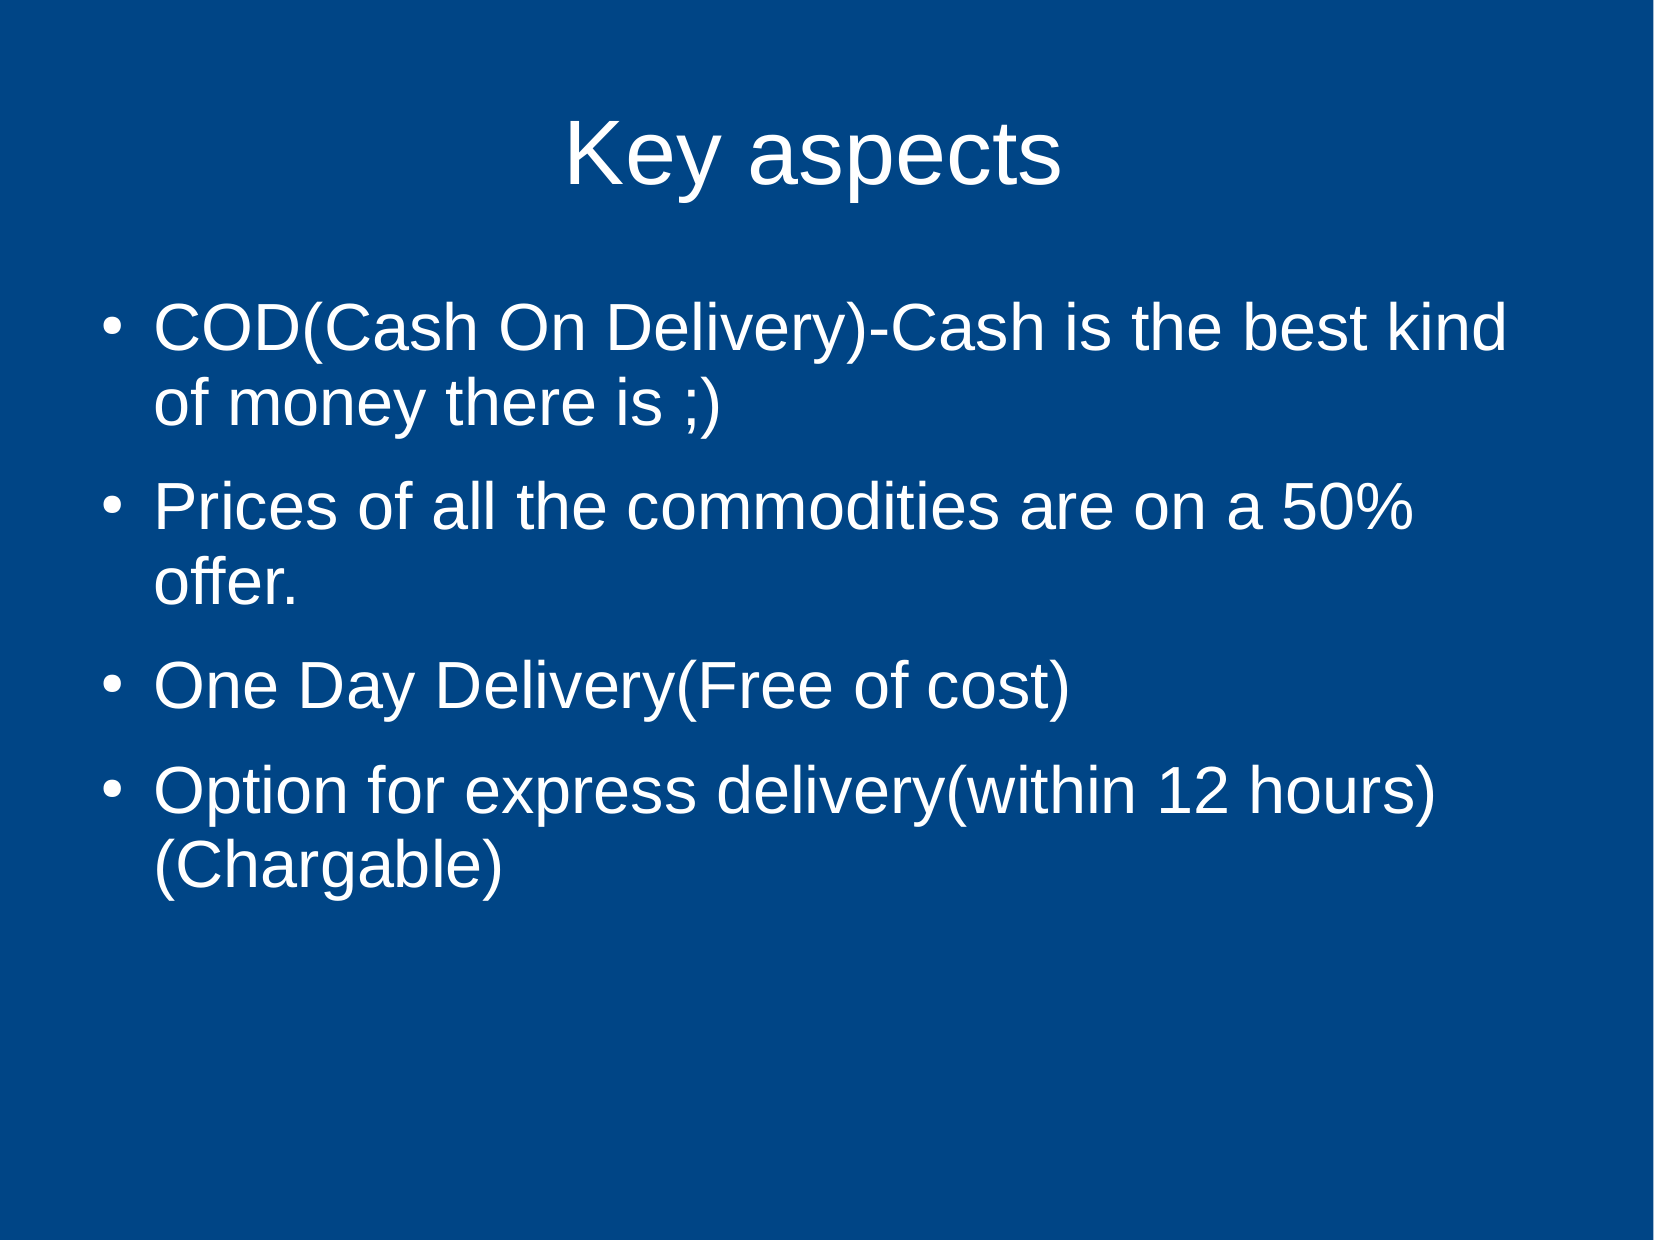

# Key aspects
COD(Cash On Delivery)-Cash is the best kind of money there is ;)
Prices of all the commodities are on a 50% offer.
One Day Delivery(Free of cost)
Option for express delivery(within 12 hours) (Chargable)